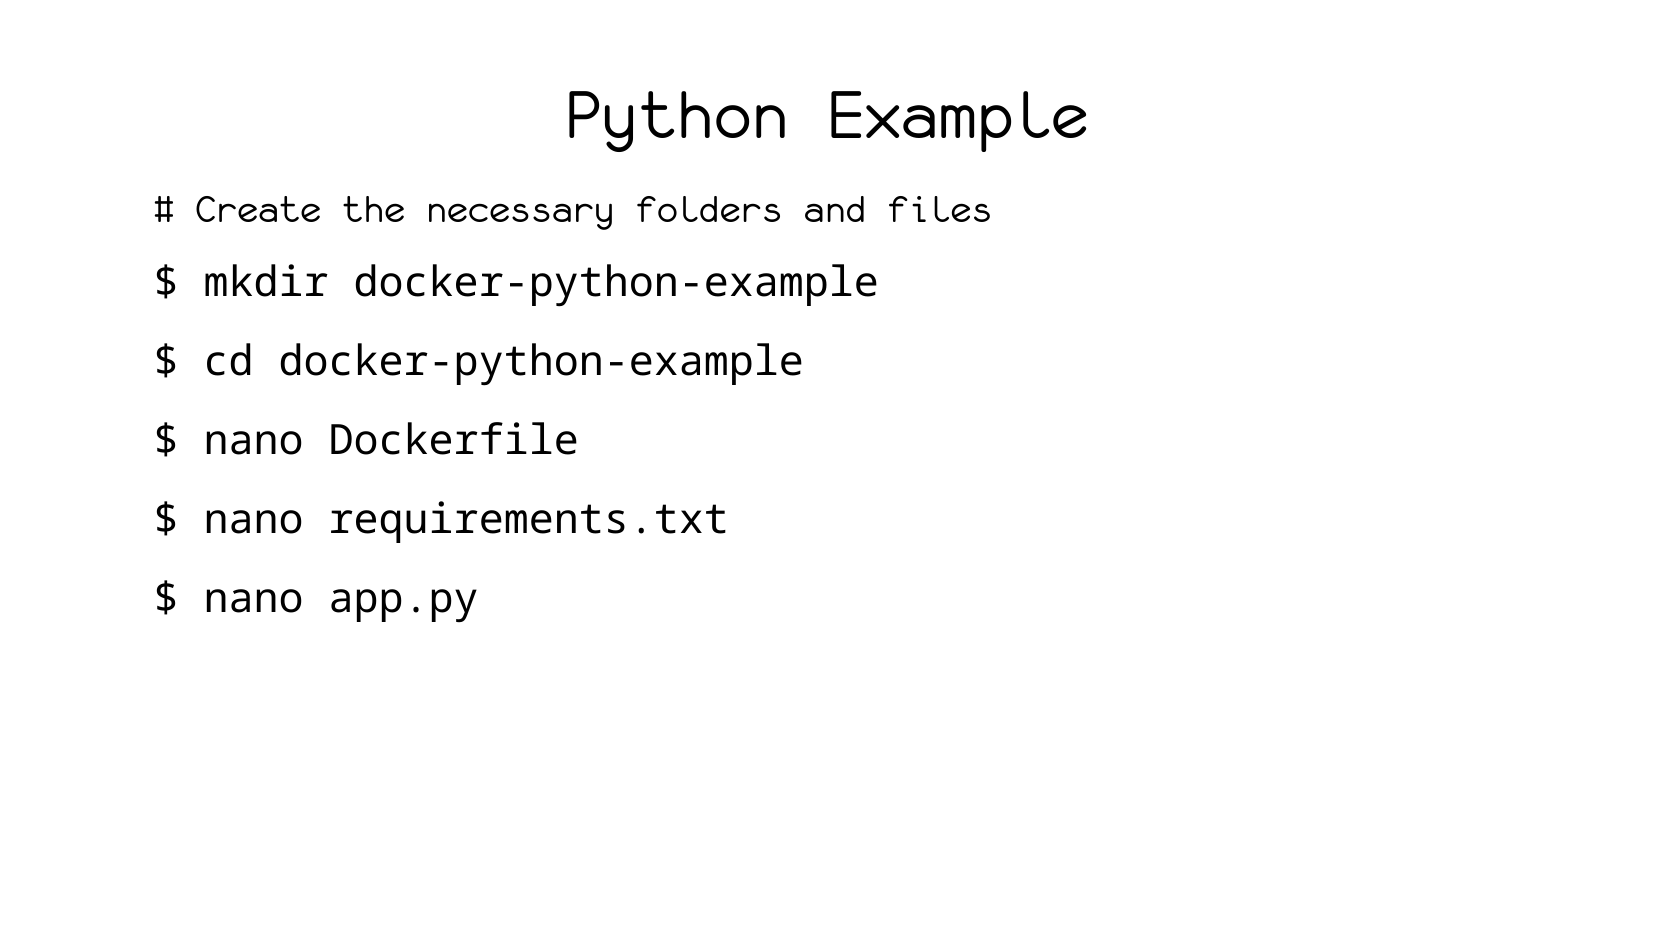

# Python Example
# Create the necessary folders and files
$ mkdir docker-python-example
$ cd docker-python-example
$ nano Dockerfile
$ nano requirements.txt
$ nano app.py